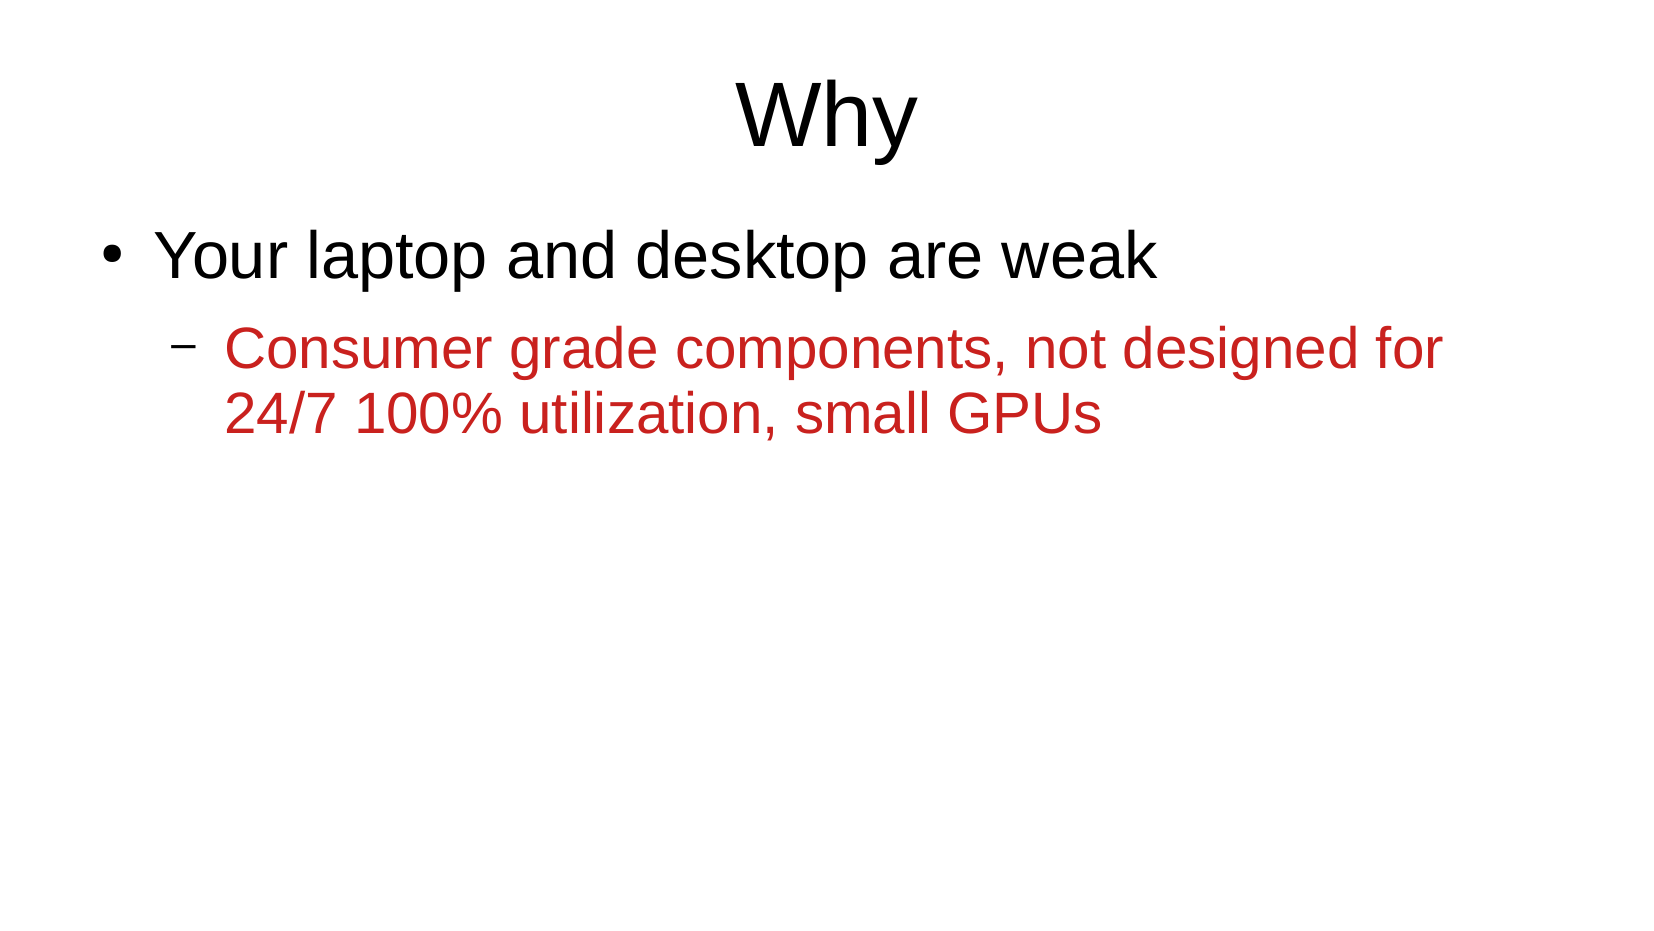

# Why
Your laptop and desktop are weak
Consumer grade components, not designed for 24/7 100% utilization, small GPUs